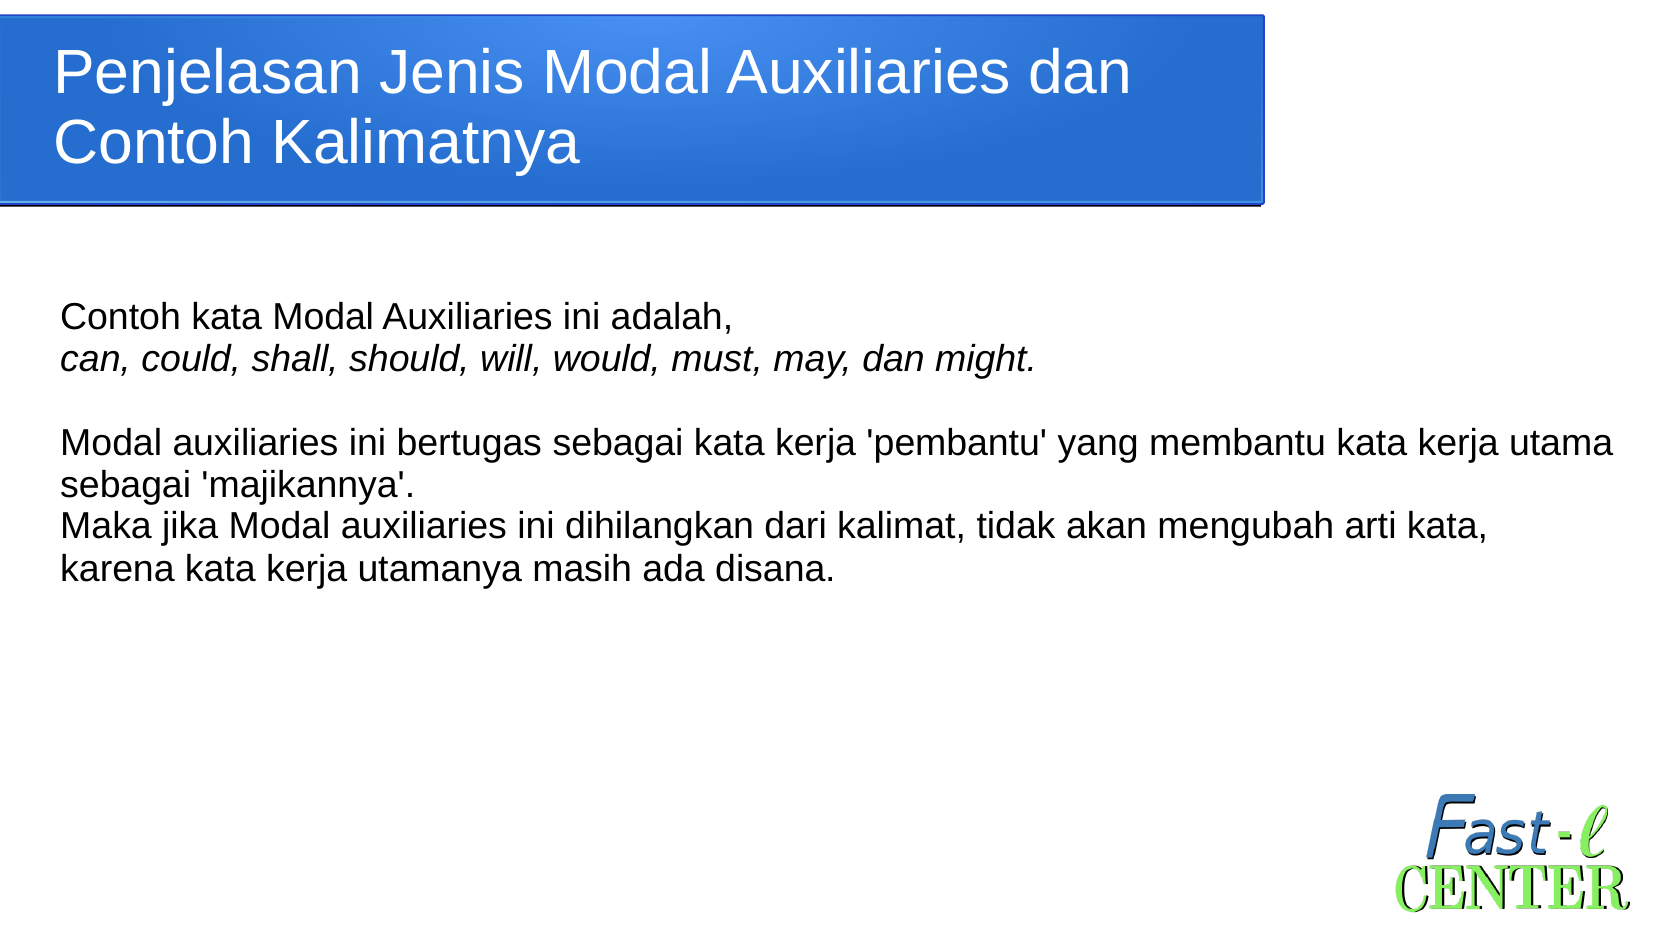

# Penjelasan Jenis Modal Auxiliaries dan Contoh Kalimatnya
Contoh kata Modal Auxiliaries ini adalah,
can, could, shall, should, will, would, must, may, dan might.
Modal auxiliaries ini bertugas sebagai kata kerja 'pembantu' yang membantu kata kerja utama
sebagai 'majikannya'.
Maka jika Modal auxiliaries ini dihilangkan dari kalimat, tidak akan mengubah arti kata,
karena kata kerja utamanya masih ada disana.